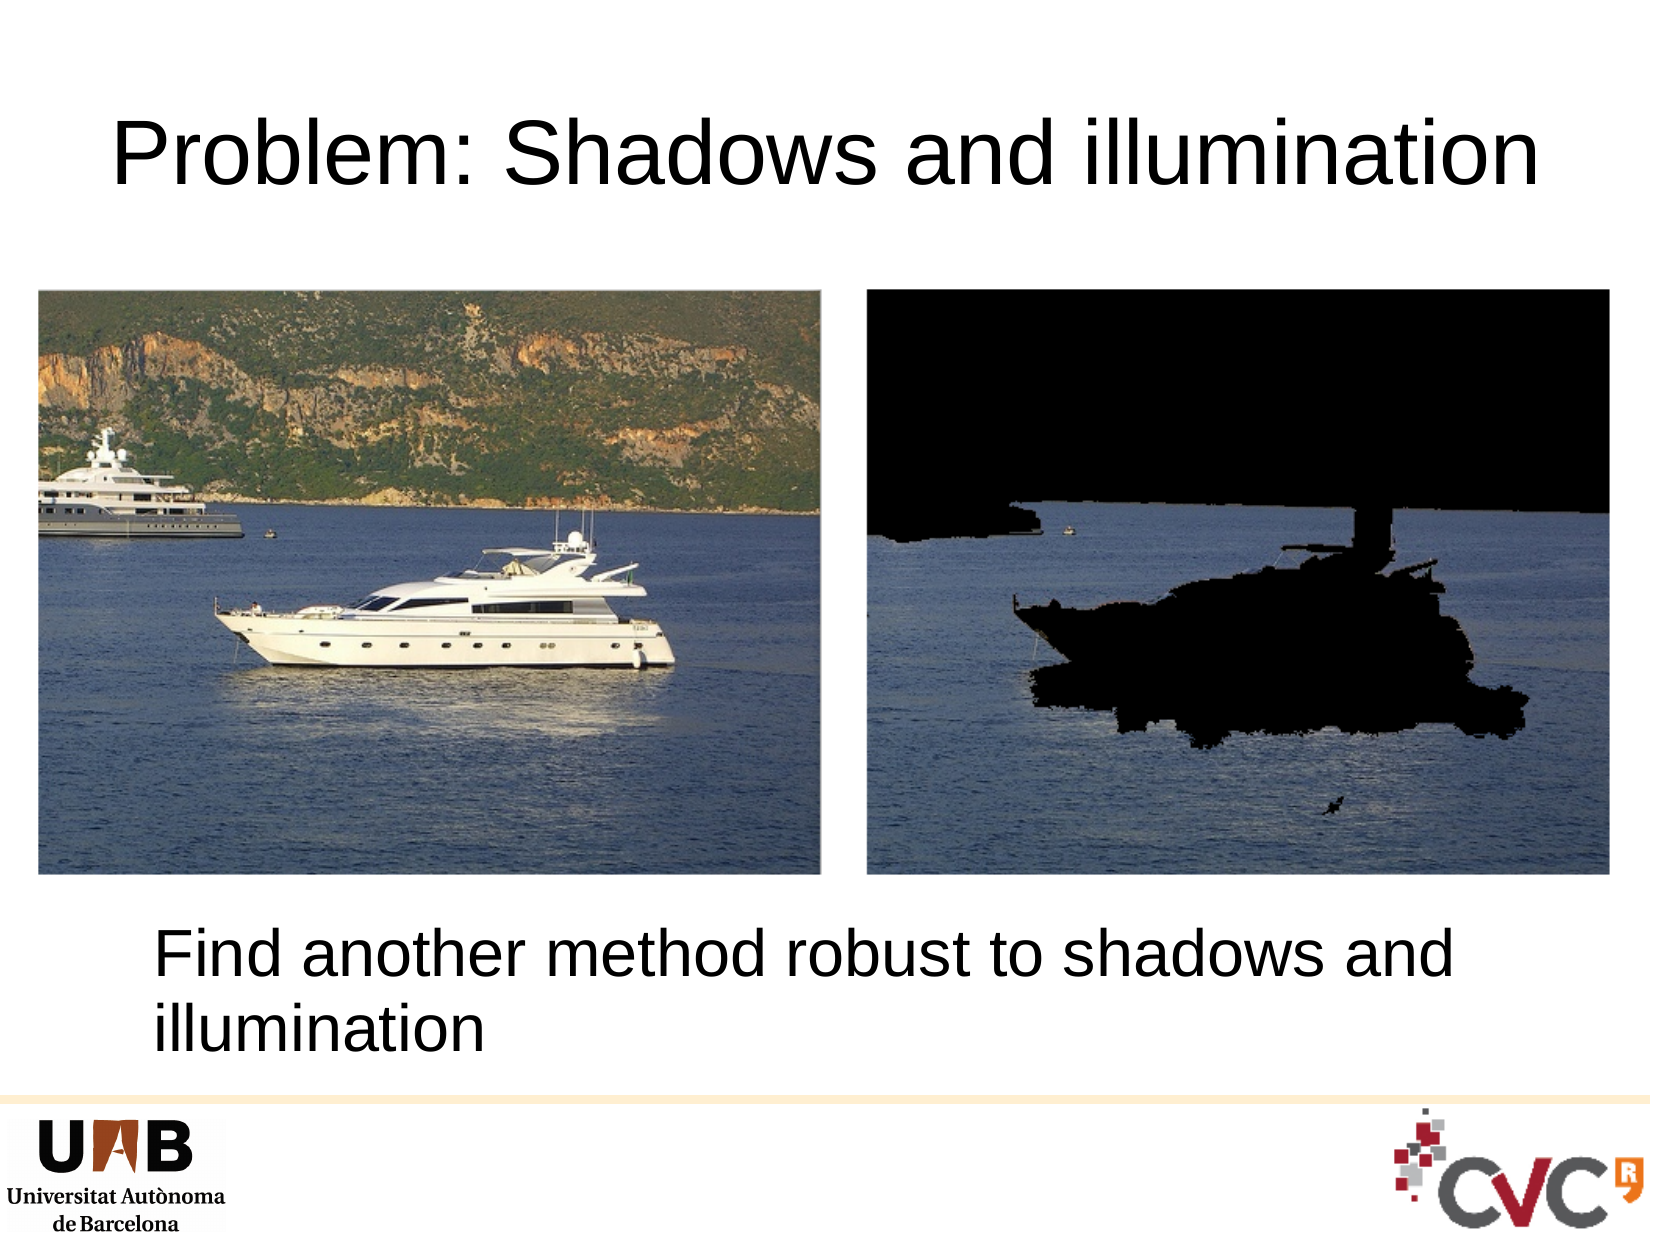

# Problem: Shadows and illumination
Find another method robust to shadows and illumination